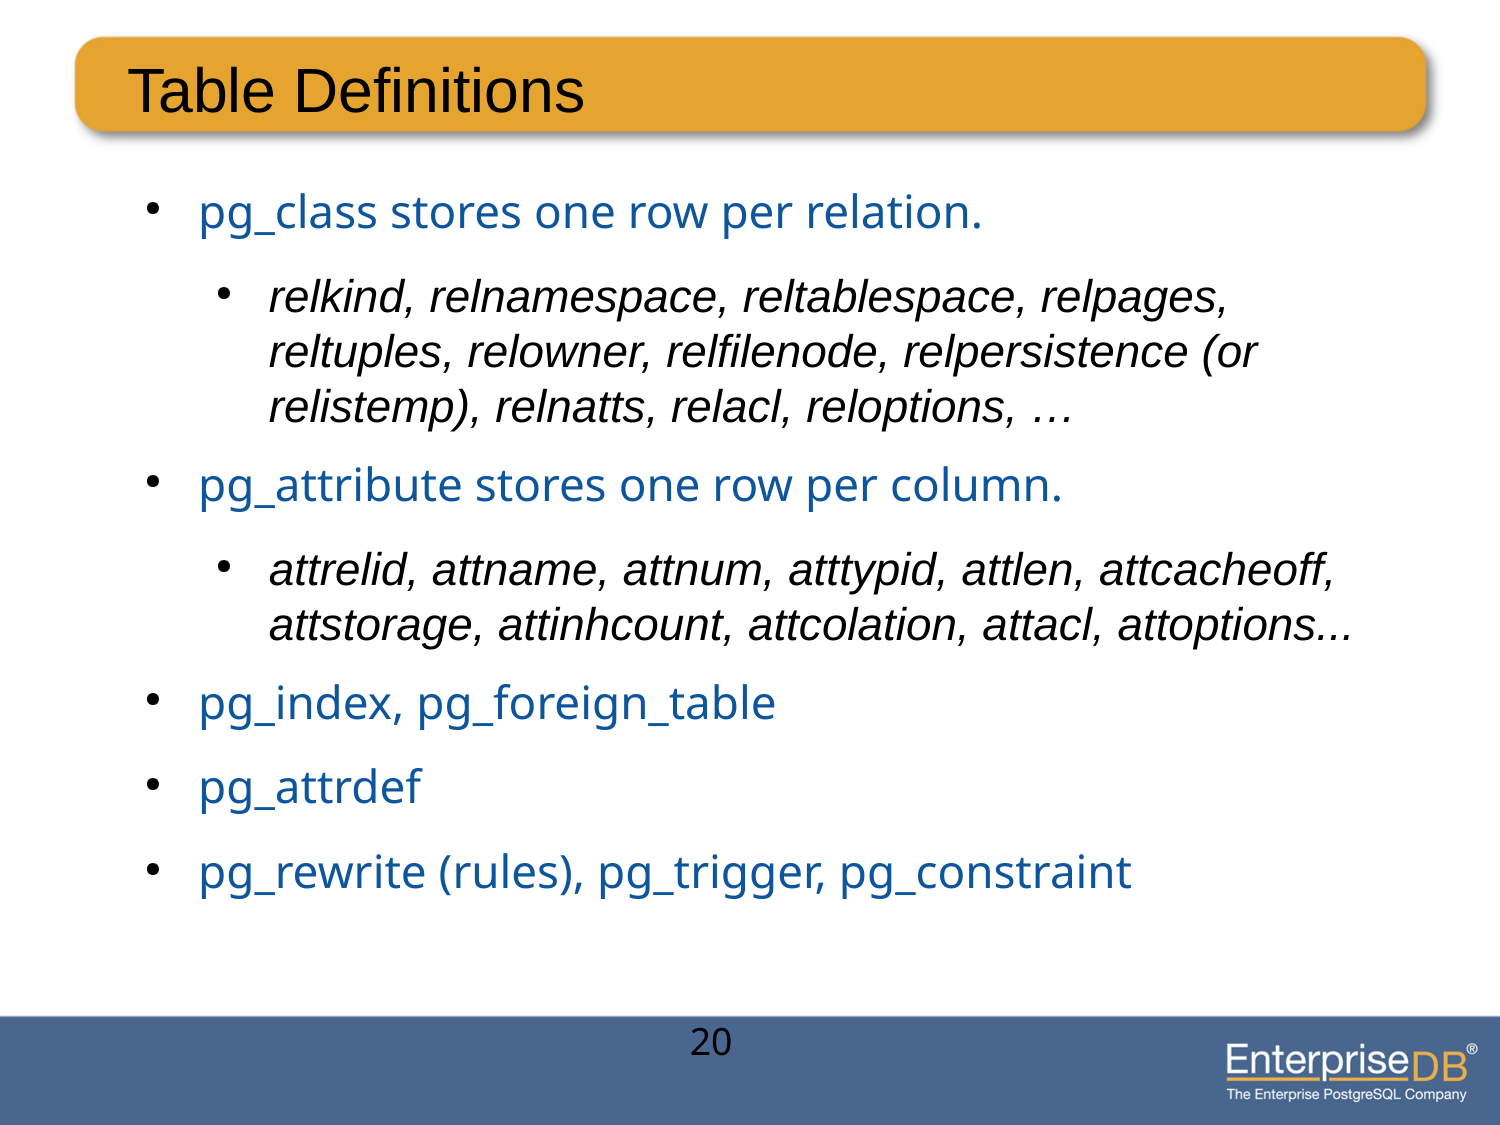

# Table Definitions
pg_class stores one row per relation.
relkind, relnamespace, reltablespace, relpages, reltuples, relowner, relfilenode, relpersistence (or relistemp), relnatts, relacl, reloptions, …
pg_attribute stores one row per column.
attrelid, attname, attnum, atttypid, attlen, attcacheoff, attstorage, attinhcount, attcolation, attacl, attoptions...
pg_index, pg_foreign_table
pg_attrdef
pg_rewrite (rules), pg_trigger, pg_constraint